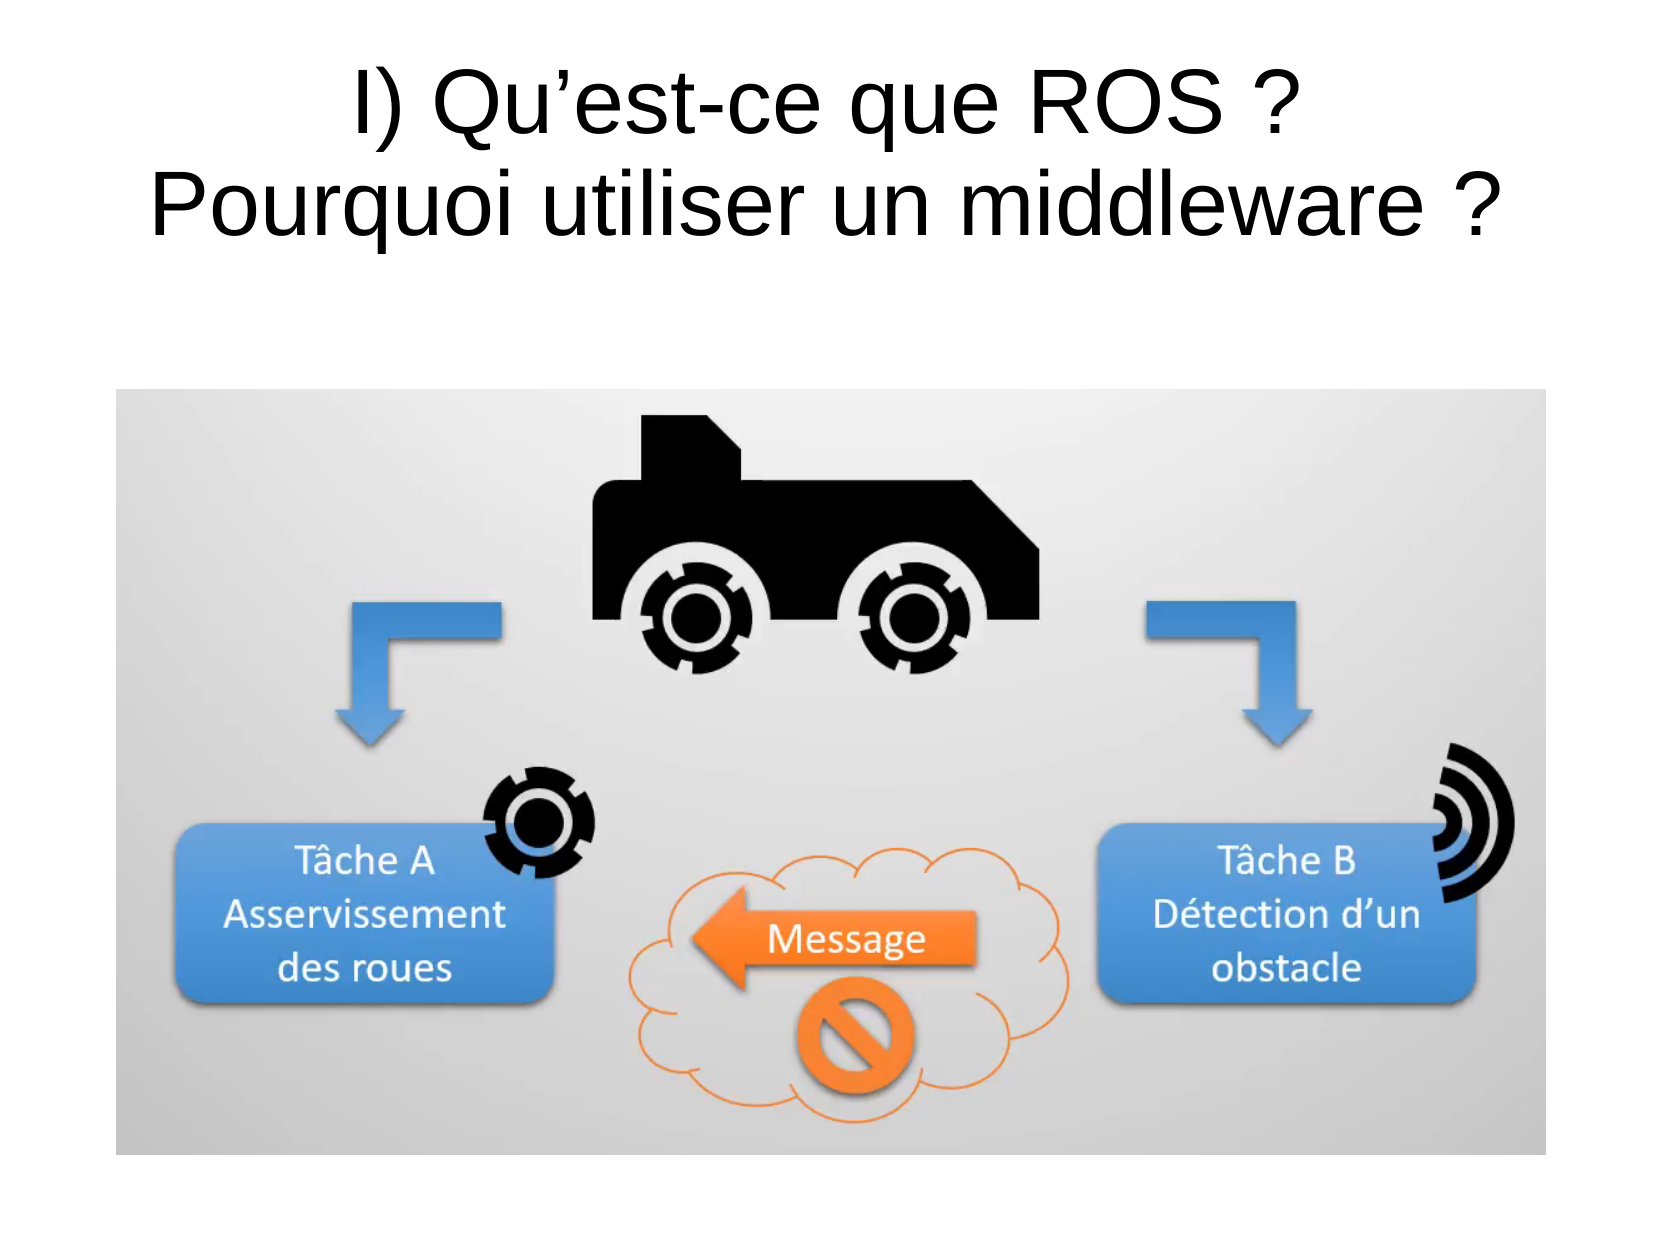

# I) Qu’est-ce que ROS ? Pourquoi utiliser un middleware ?